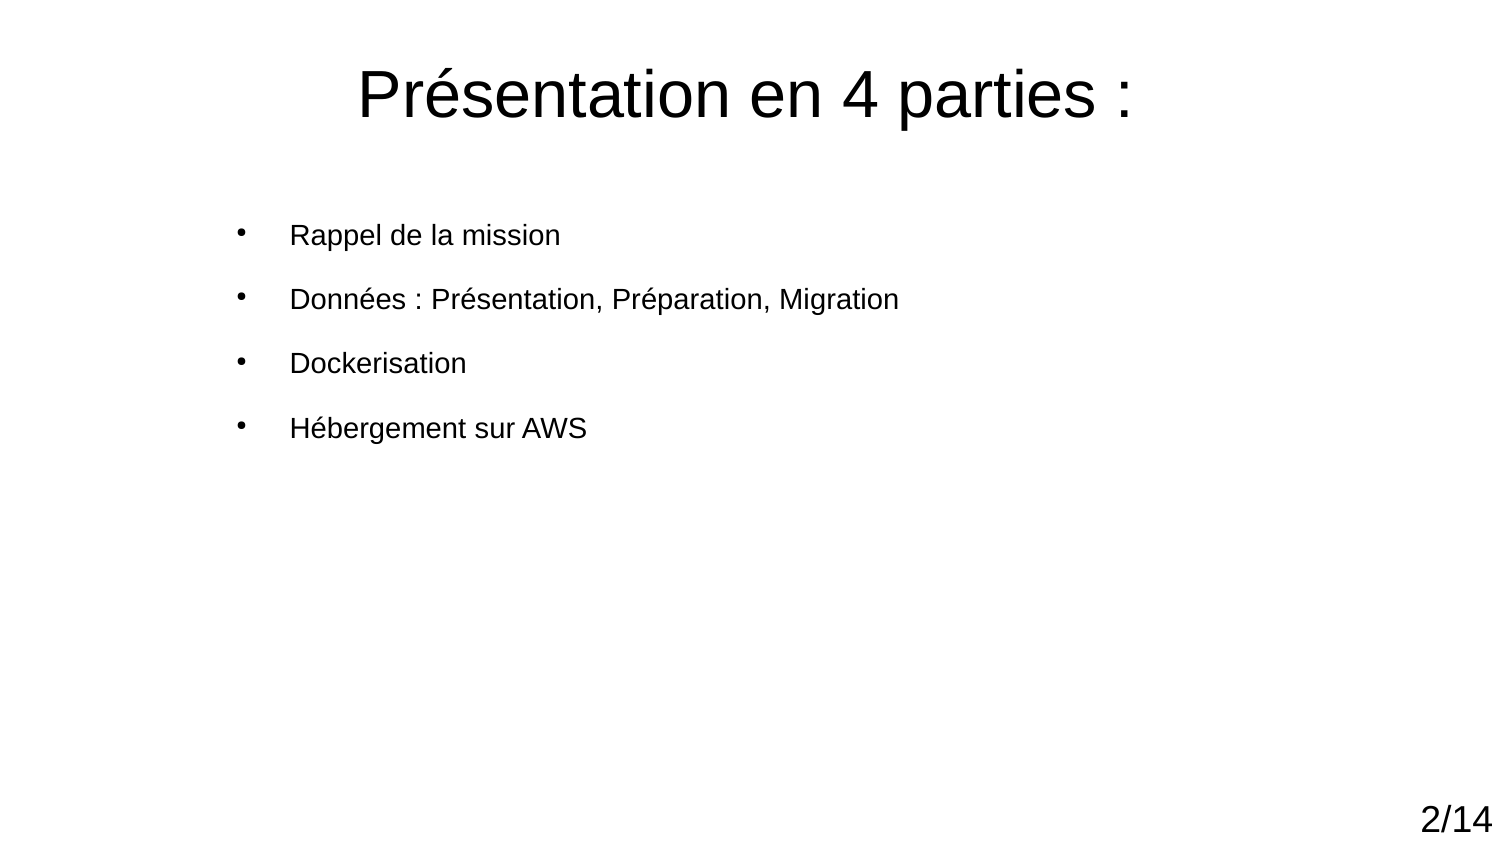

Présentation en 4 parties :
# Rappel de la mission
Données : Présentation, Préparation, Migration
Dockerisation
Hébergement sur AWS
2/14